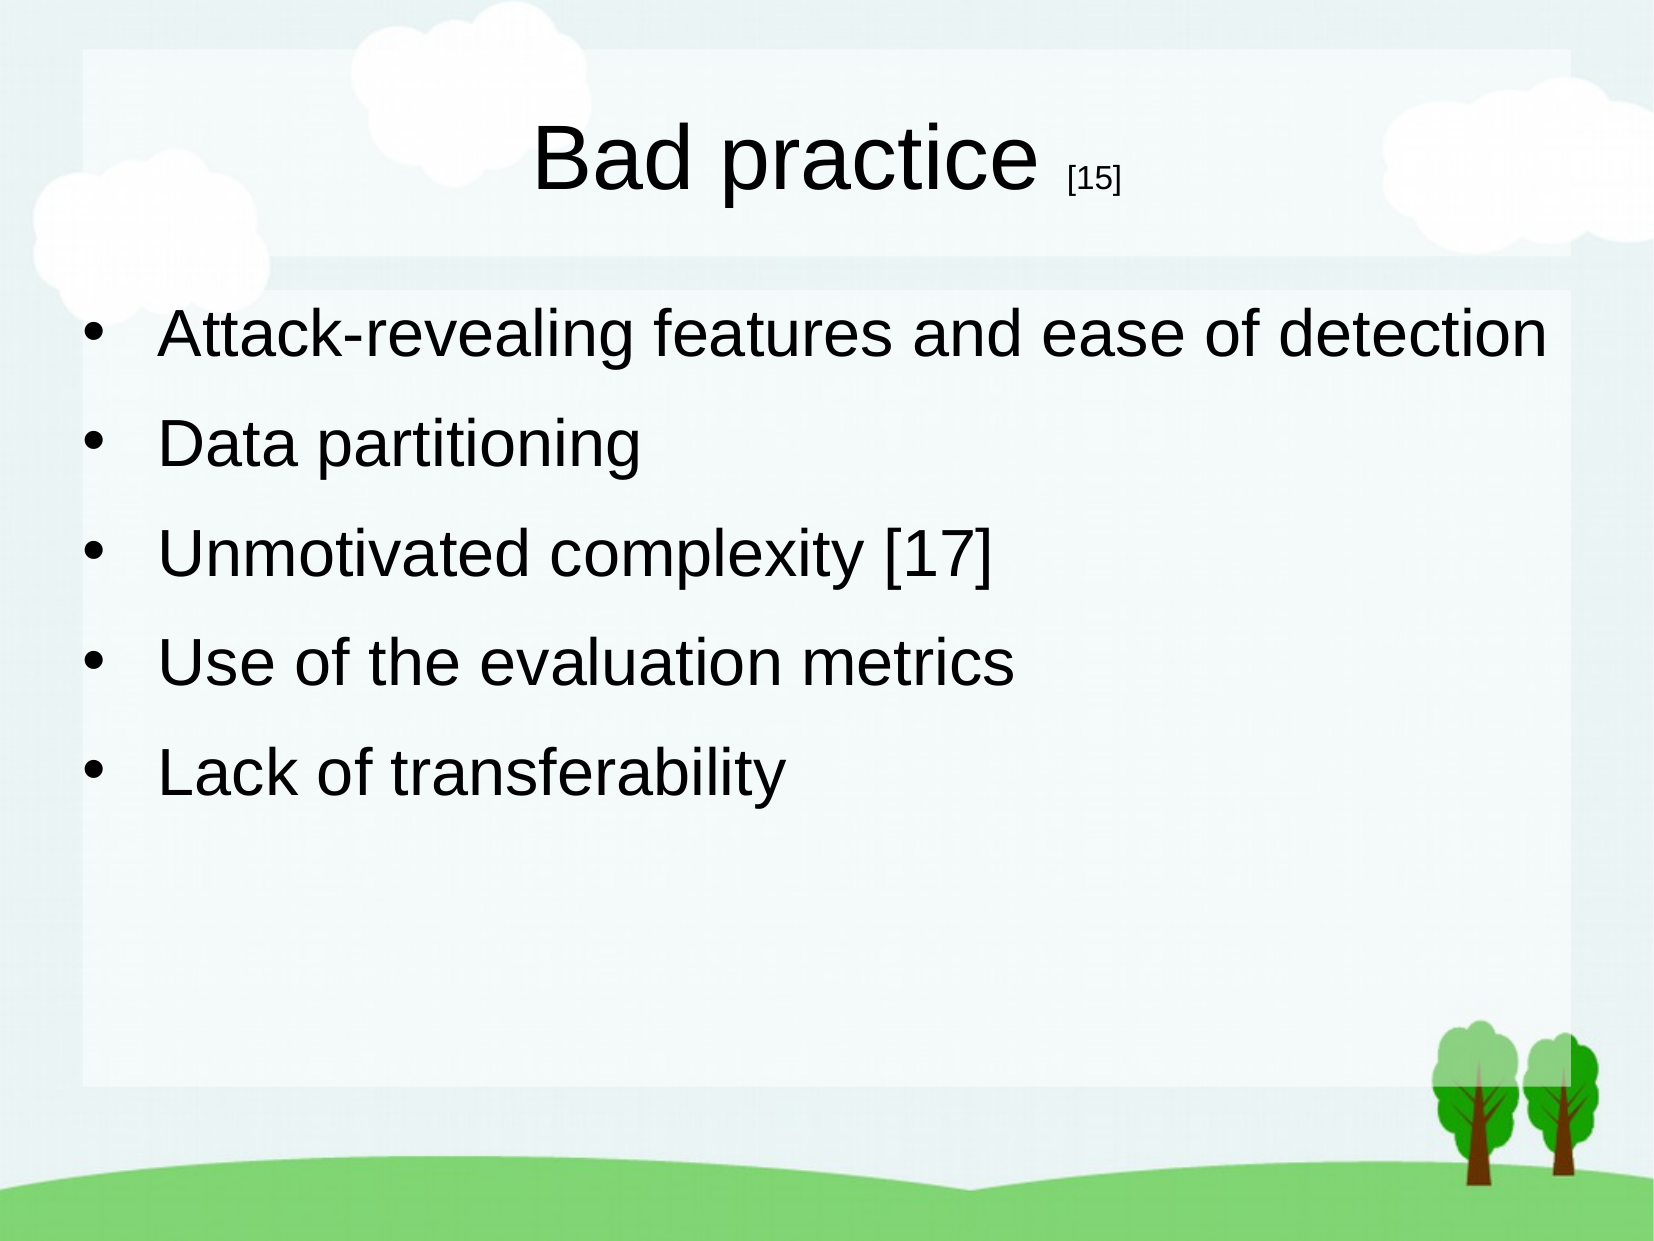

# Bad practice [15]
Attack-revealing features and ease of detection
Data partitioning
Unmotivated complexity [17]
Use of the evaluation metrics
Lack of transferability